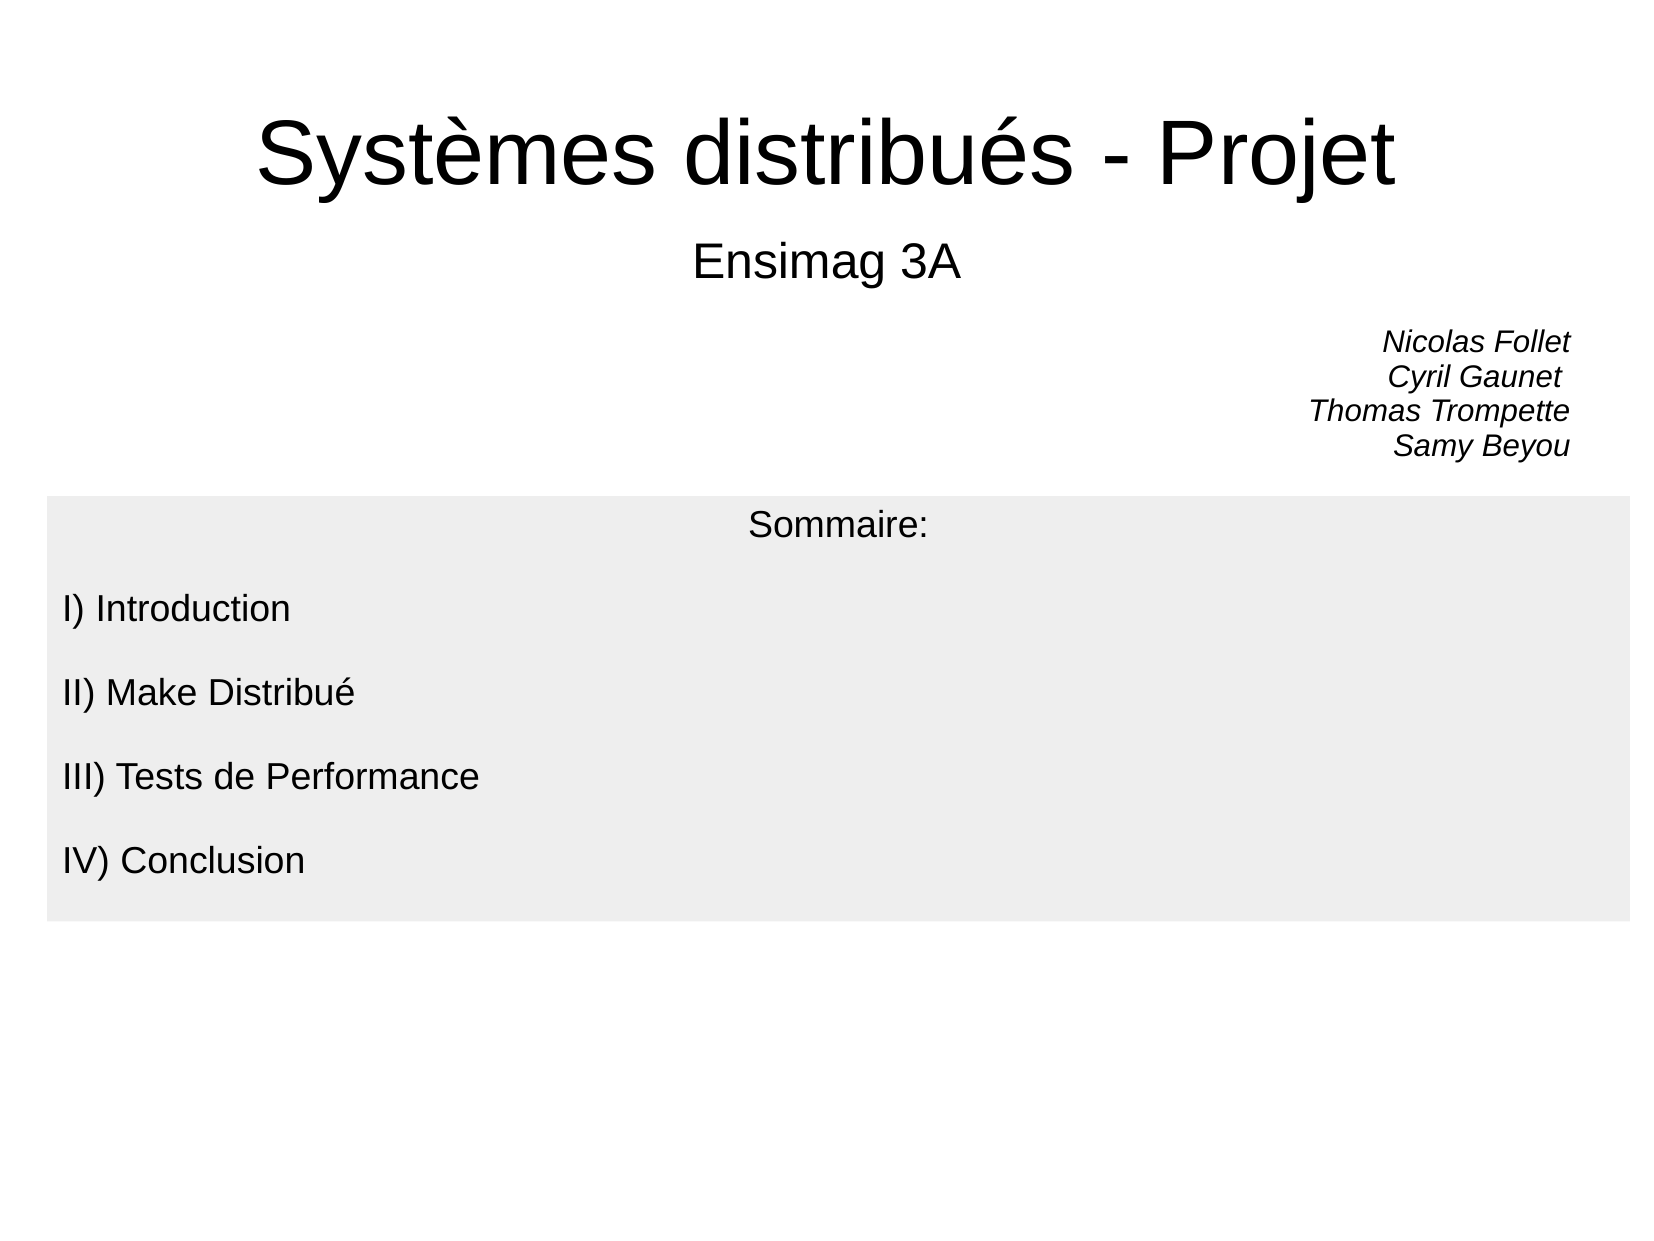

# Systèmes distribués - Projet
Ensimag 3A
Nicolas Follet
Cyril Gaunet
Thomas Trompette
Samy Beyou
Sommaire:
I) Introduction
II) Make Distribué
III) Tests de Performance
IV) Conclusion